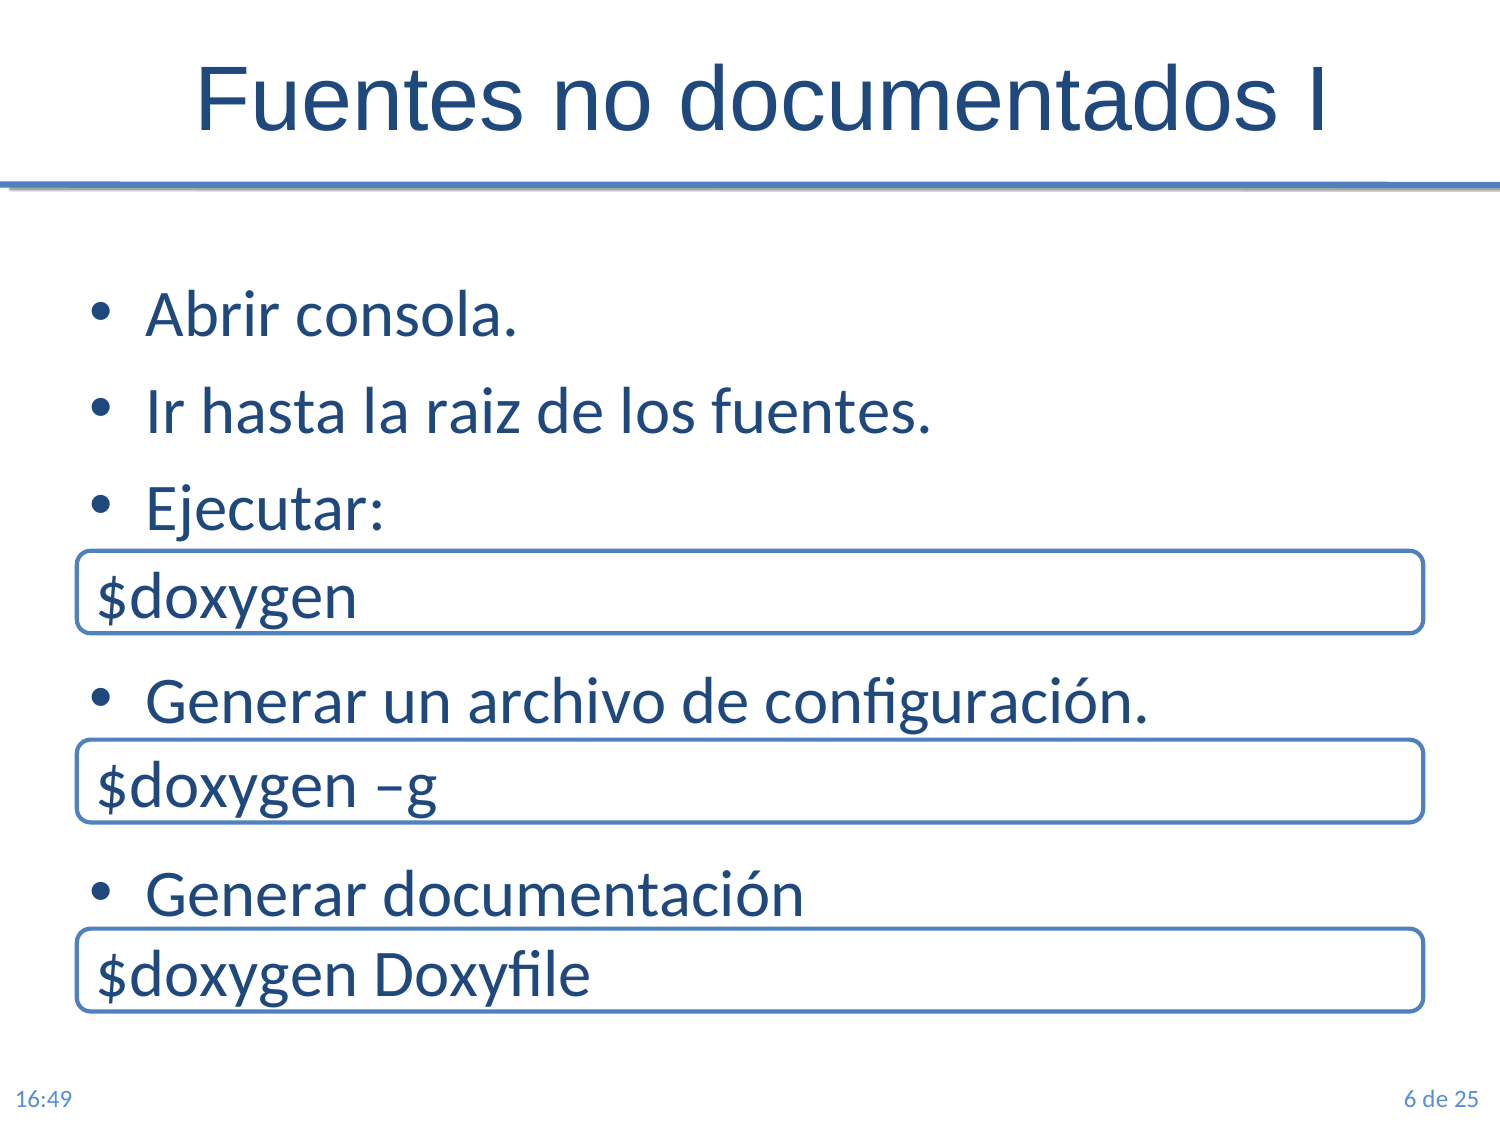

Fuentes no documentados I
Abrir consola.
Ir hasta la raiz de los fuentes.
Ejecutar:
Generar un archivo de configuración.
Generar documentación
$doxygen
$doxygen –g
$doxygen Doxyfile
16:49
 de 25